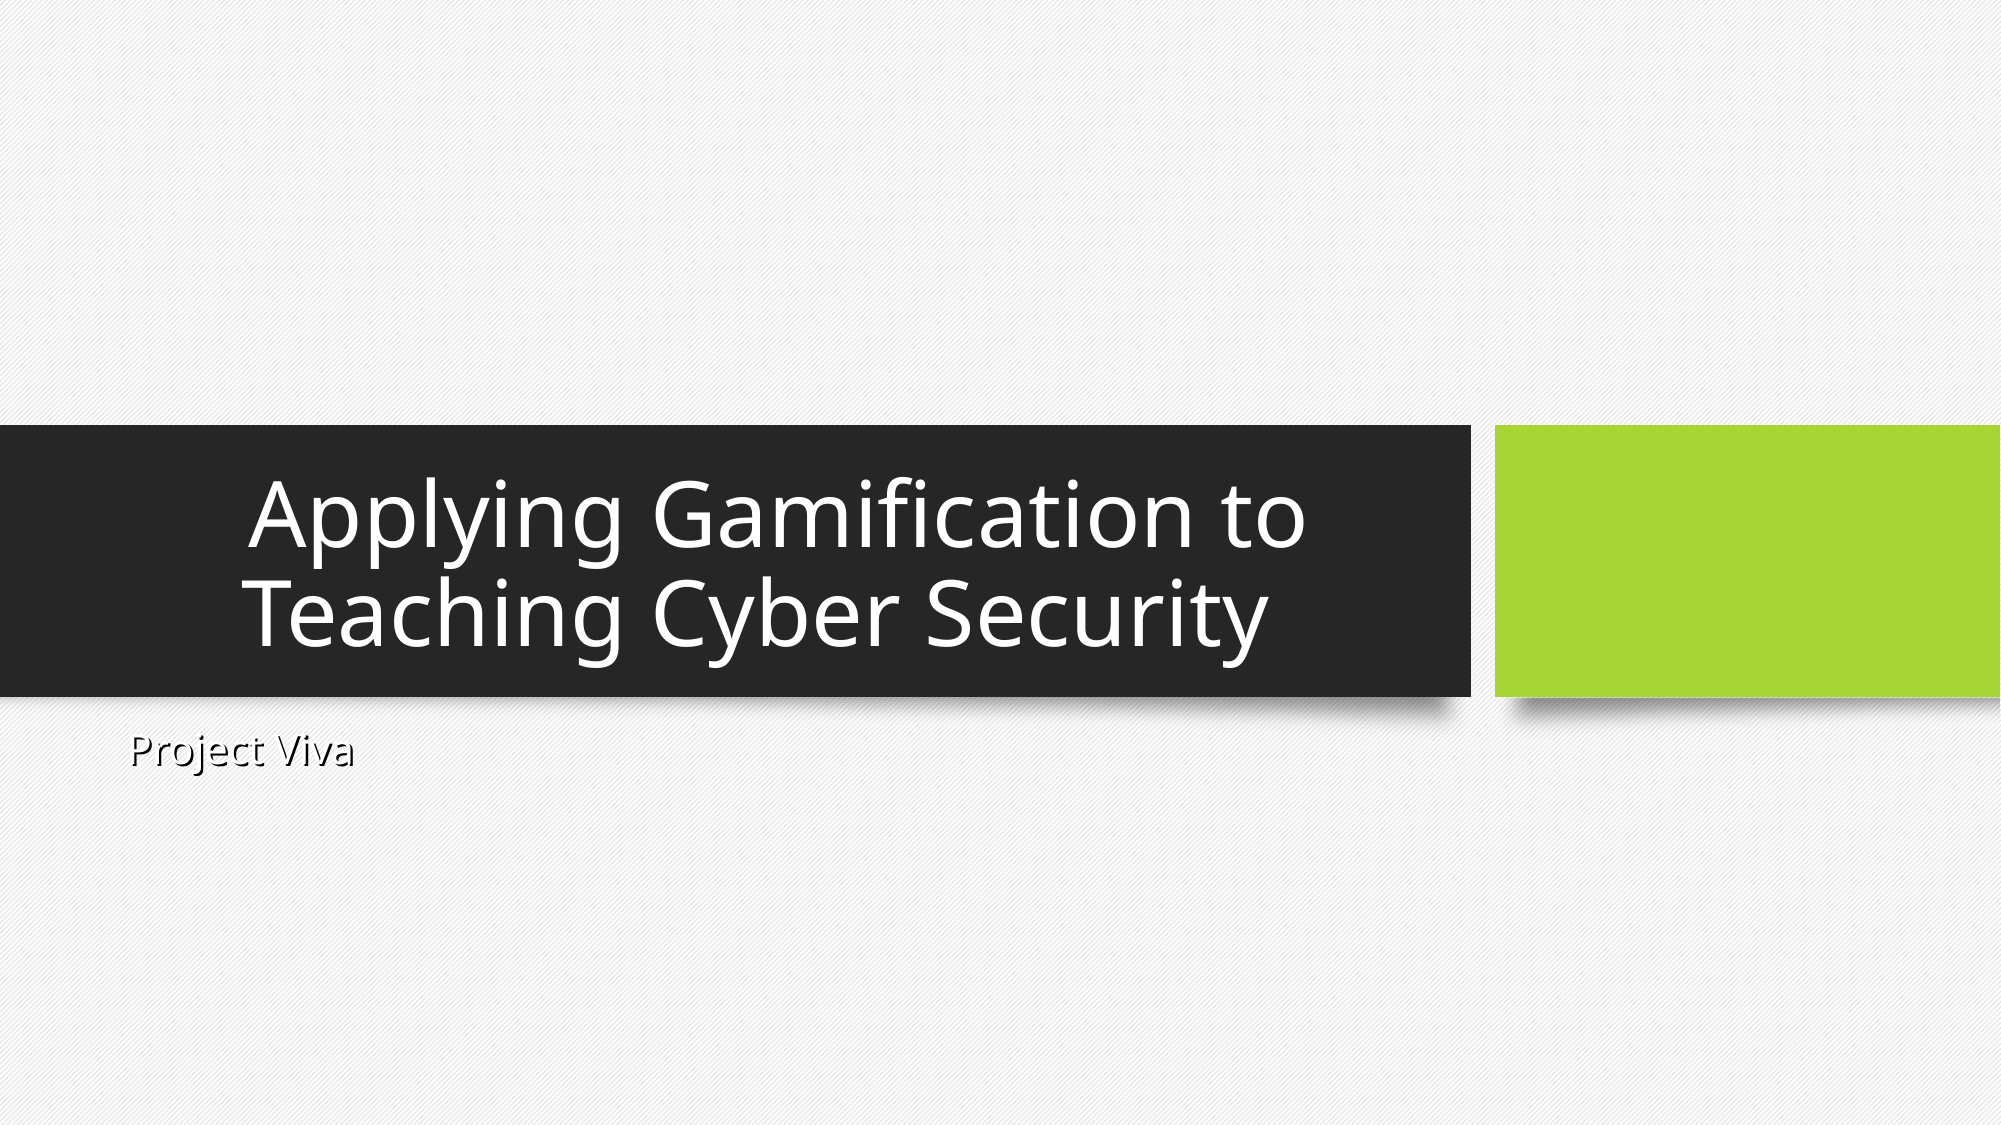

# Applying Gamification to Teaching Cyber Security
Project Viva